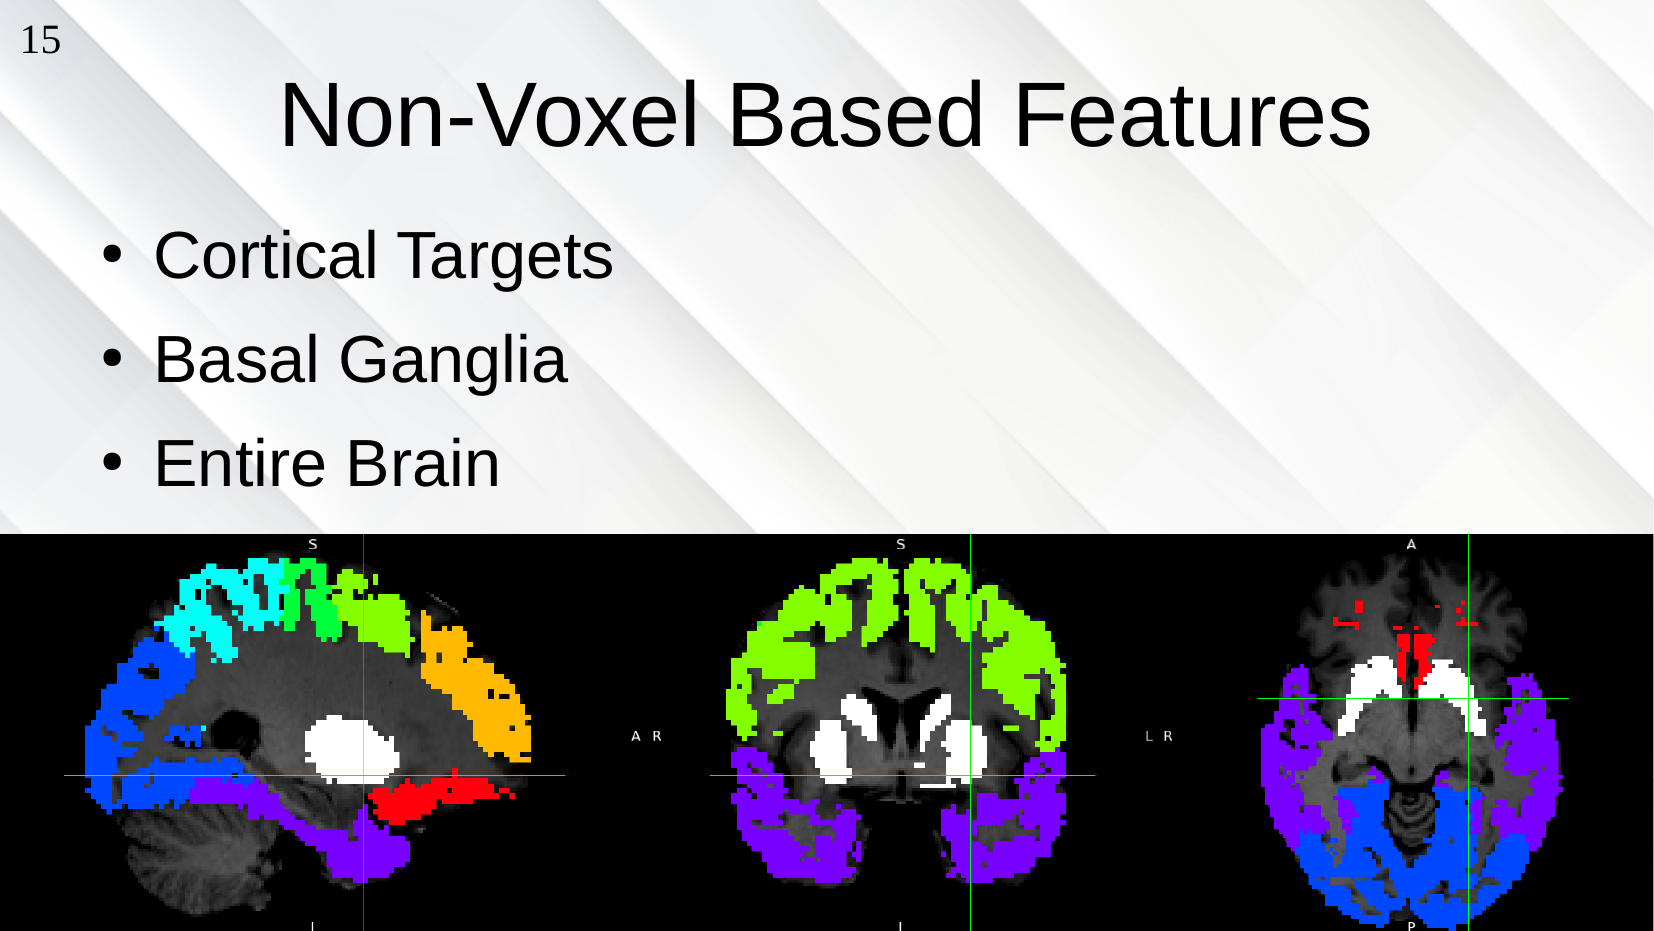

15
# Non-Voxel Based Features
Cortical Targets
Basal Ganglia
Entire Brain